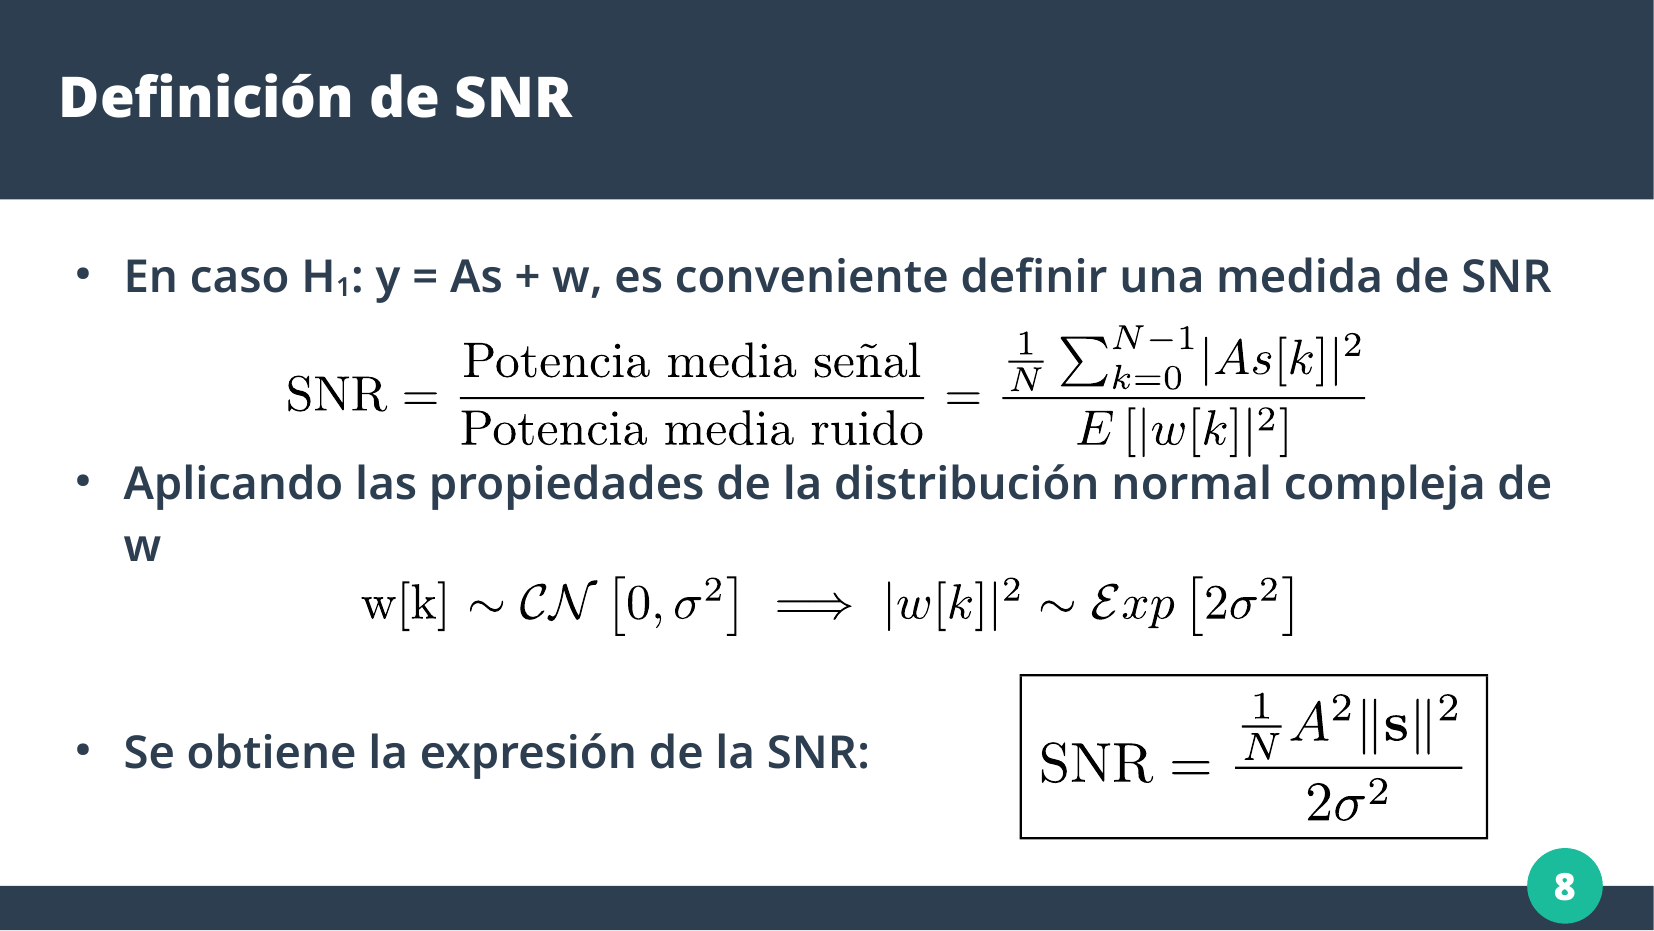

# Definición de SNR
En caso H1: y = As + w, es conveniente definir una medida de SNR
Aplicando las propiedades de la distribución normal compleja de w
Se obtiene la expresión de la SNR: